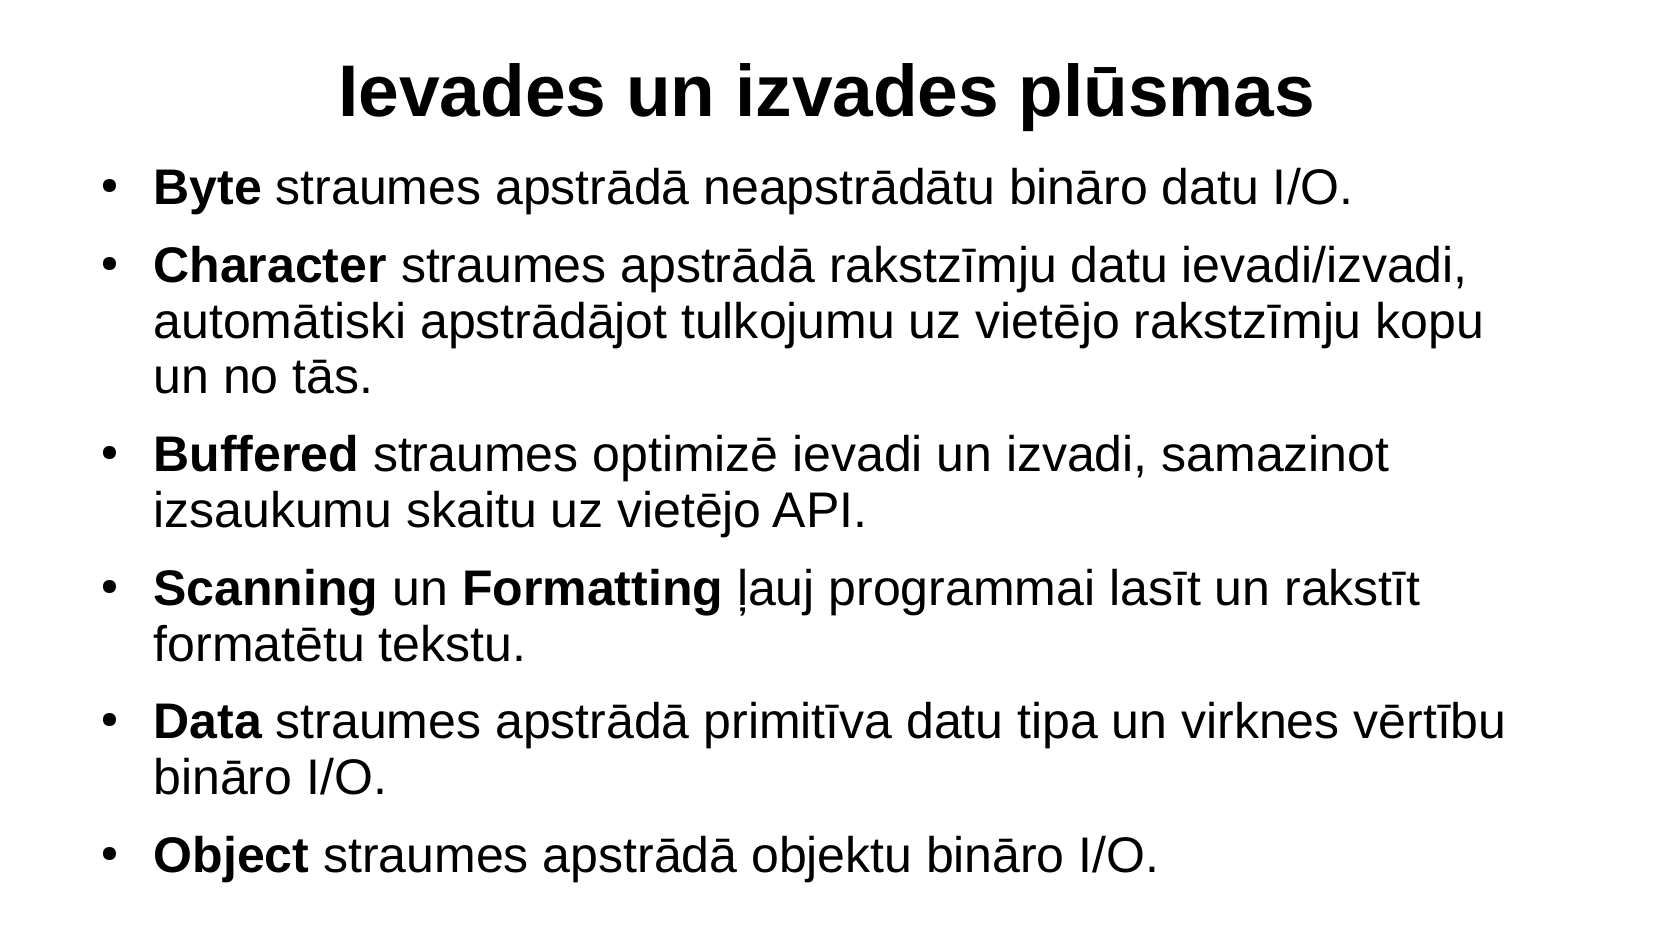

# Ievades un izvades plūsmas
Byte straumes apstrādā neapstrādātu bināro datu I/O.
Character straumes apstrādā rakstzīmju datu ievadi/izvadi, automātiski apstrādājot tulkojumu uz vietējo rakstzīmju kopu un no tās.
Buffered straumes optimizē ievadi un izvadi, samazinot izsaukumu skaitu uz vietējo API.
Scanning un Formatting ļauj programmai lasīt un rakstīt formatētu tekstu.
Data straumes apstrādā primitīva datu tipa un virknes vērtību bināro I/O.
Object straumes apstrādā objektu bināro I/O.